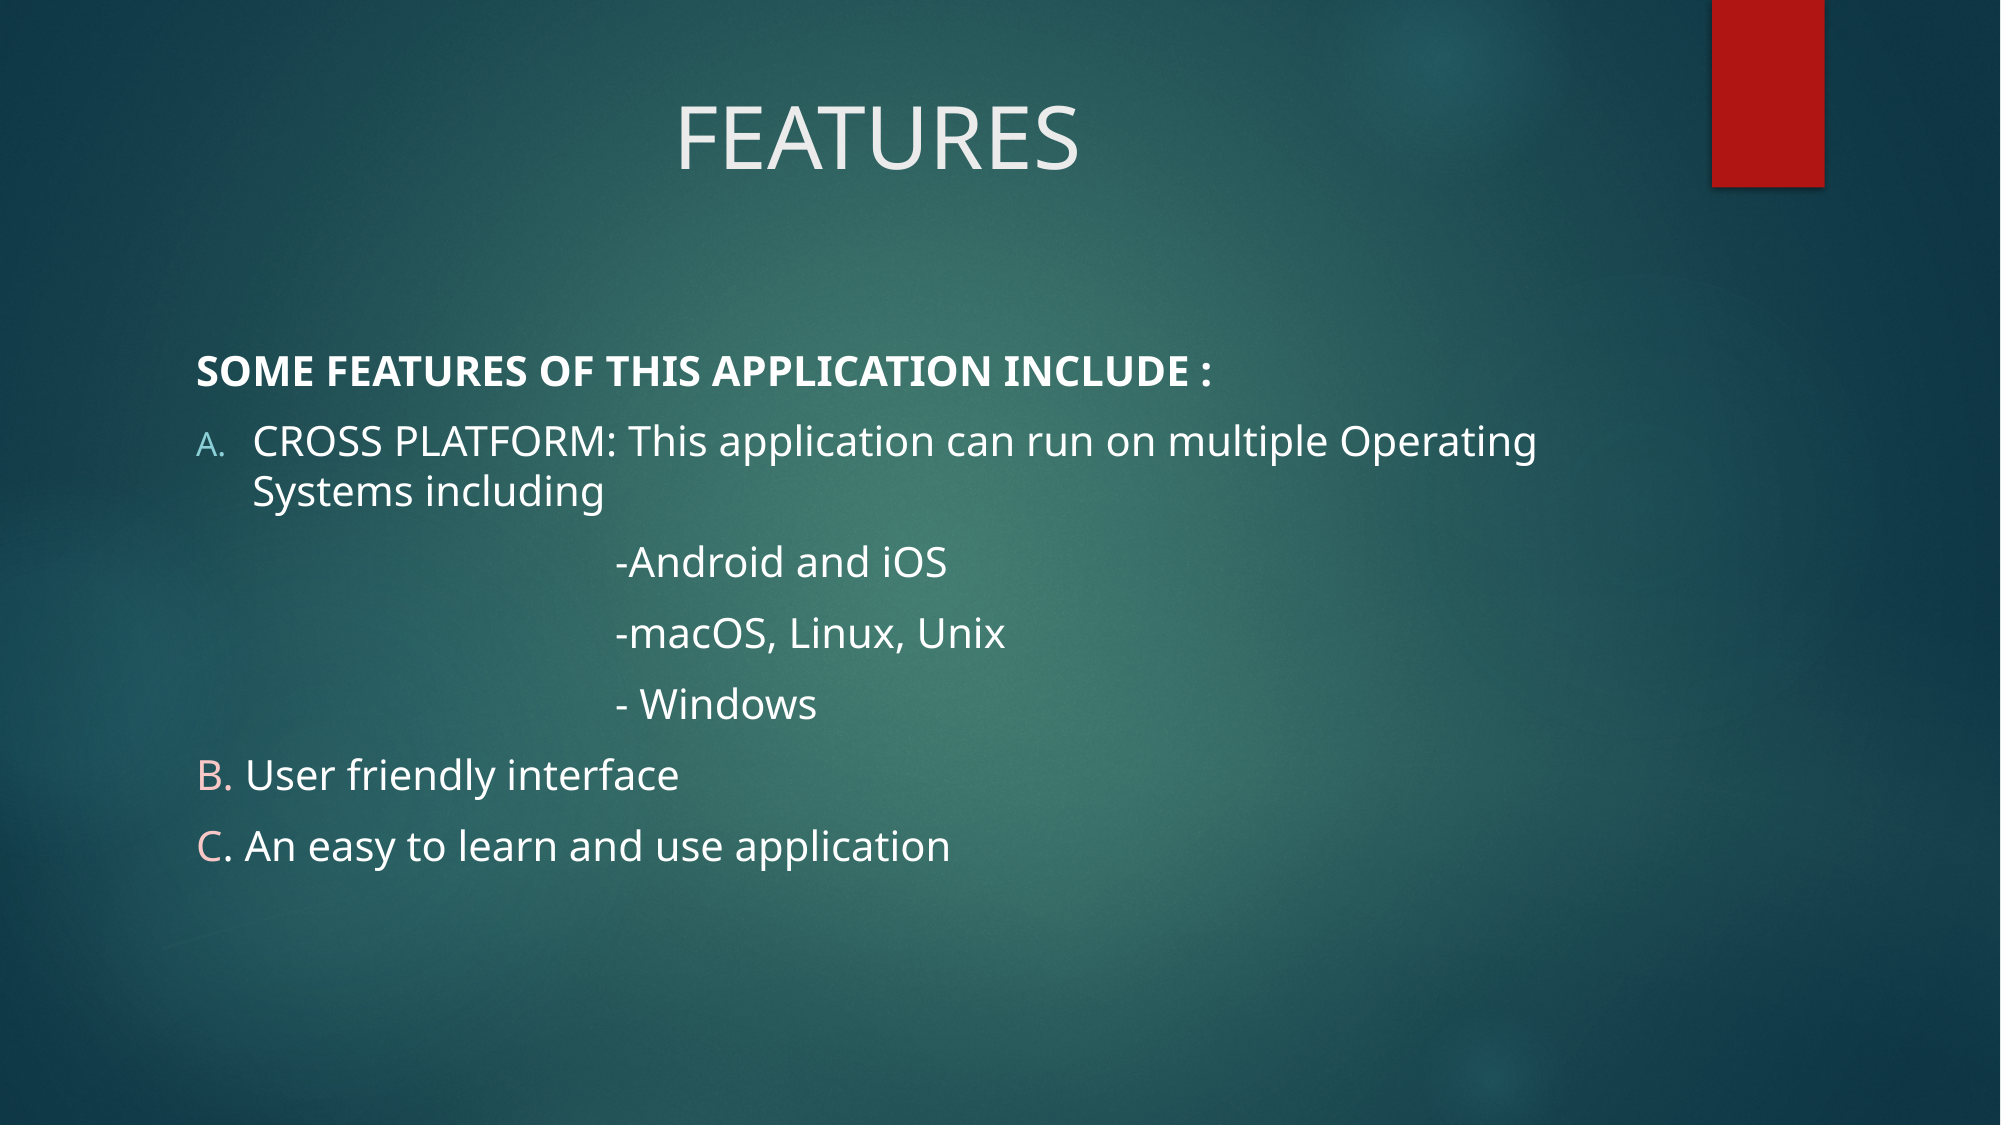

# FEATURES
SOME FEATURES OF THIS APPLICATION INCLUDE :
CROSS PLATFORM: This application can run on multiple Operating Systems including
                                       -Android and iOS
                                       -macOS, Linux, Unix
                                       - Windows
B. User friendly interface
C. An easy to learn and use application